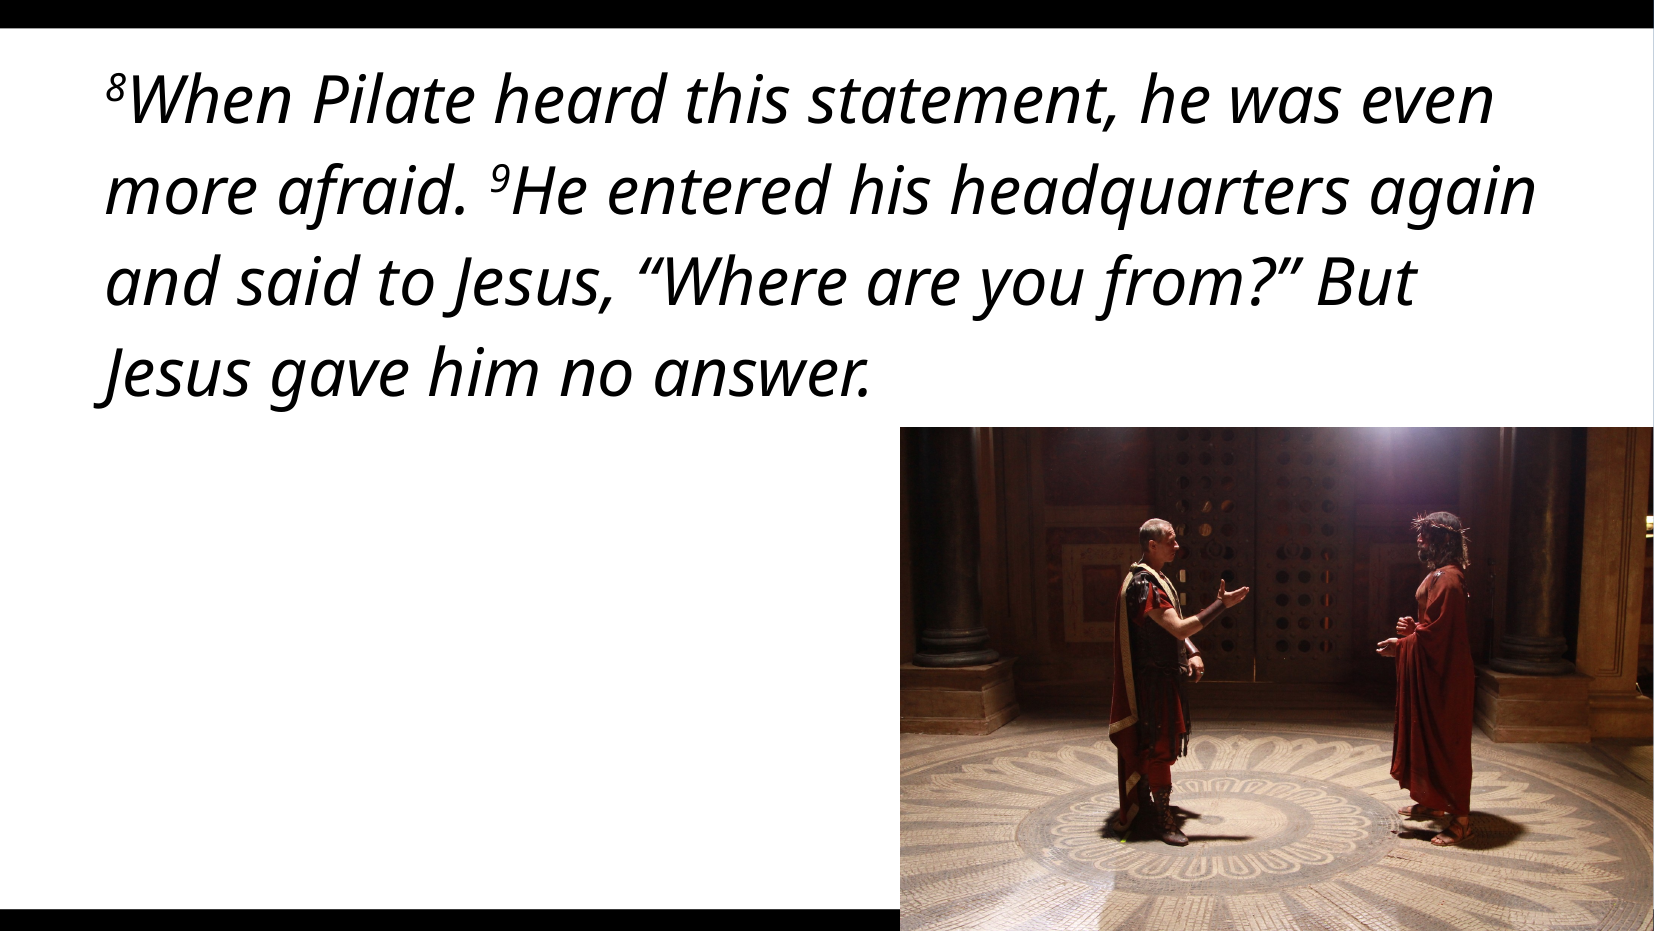

8When Pilate heard this statement, he was even more afraid. 9He entered his headquarters again and said to Jesus, “Where are you from?” But Jesus gave him no answer.